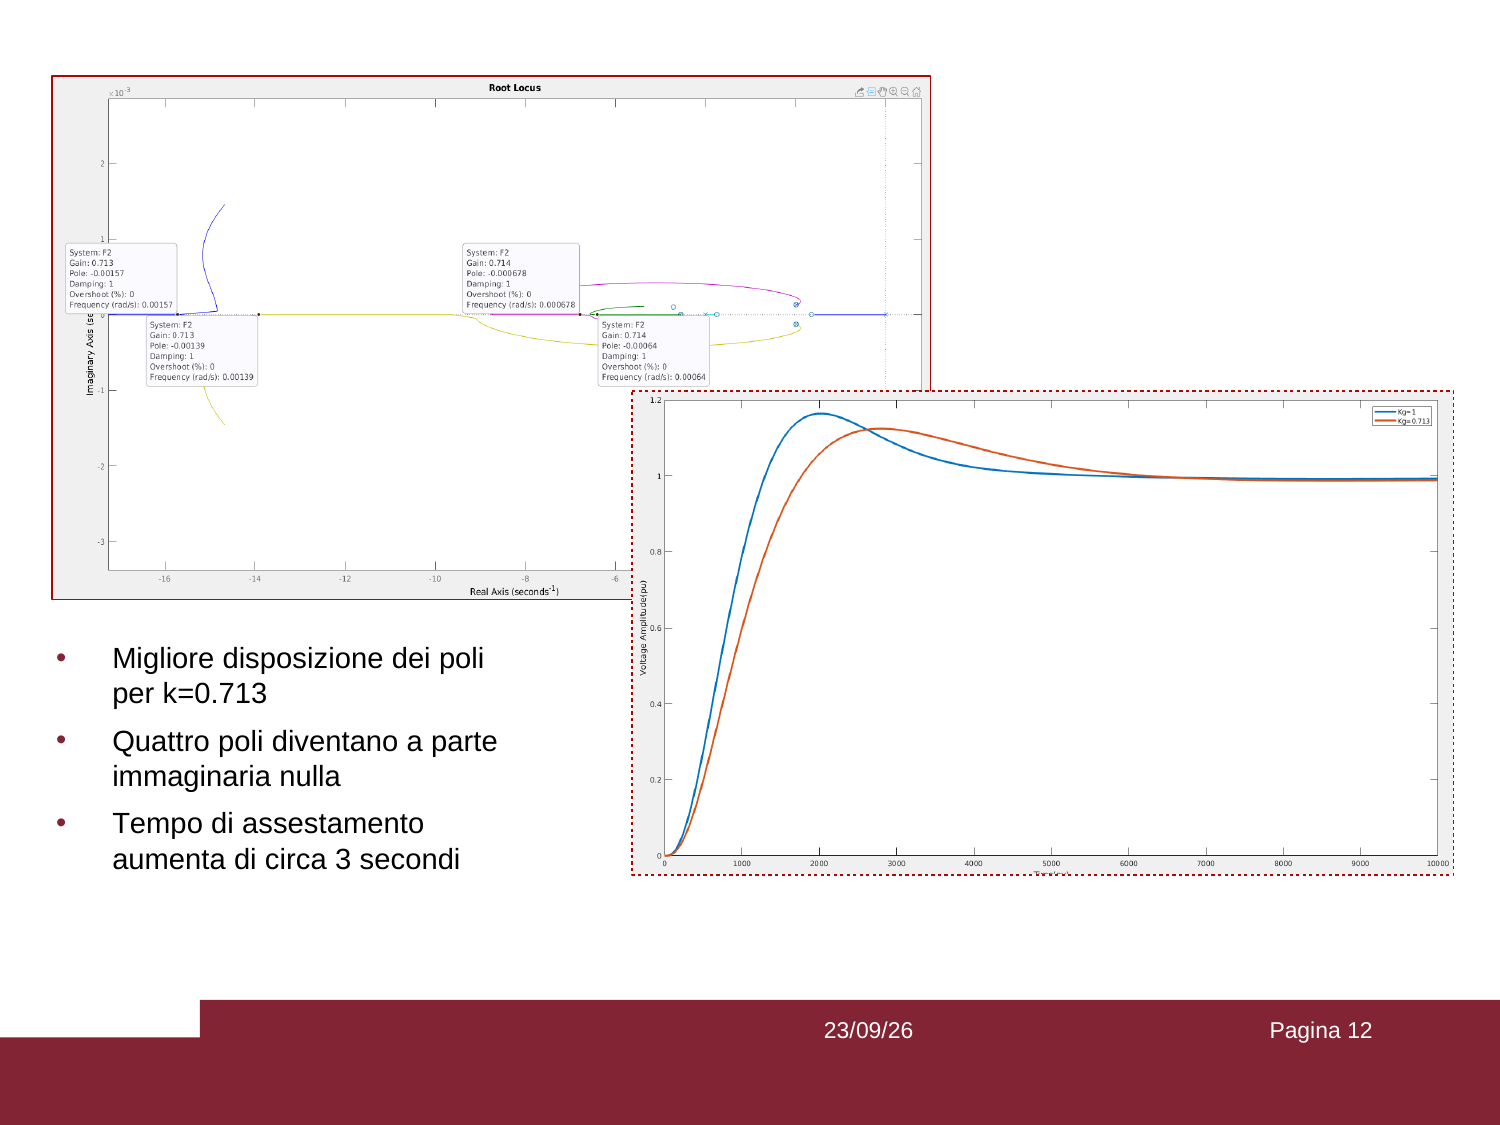

# Migliore disposizione dei poli per k=0.713
Quattro poli diventano a parte immaginaria nulla
Tempo di assestamento aumenta di circa 3 secondi
Titolo Presentazione
12